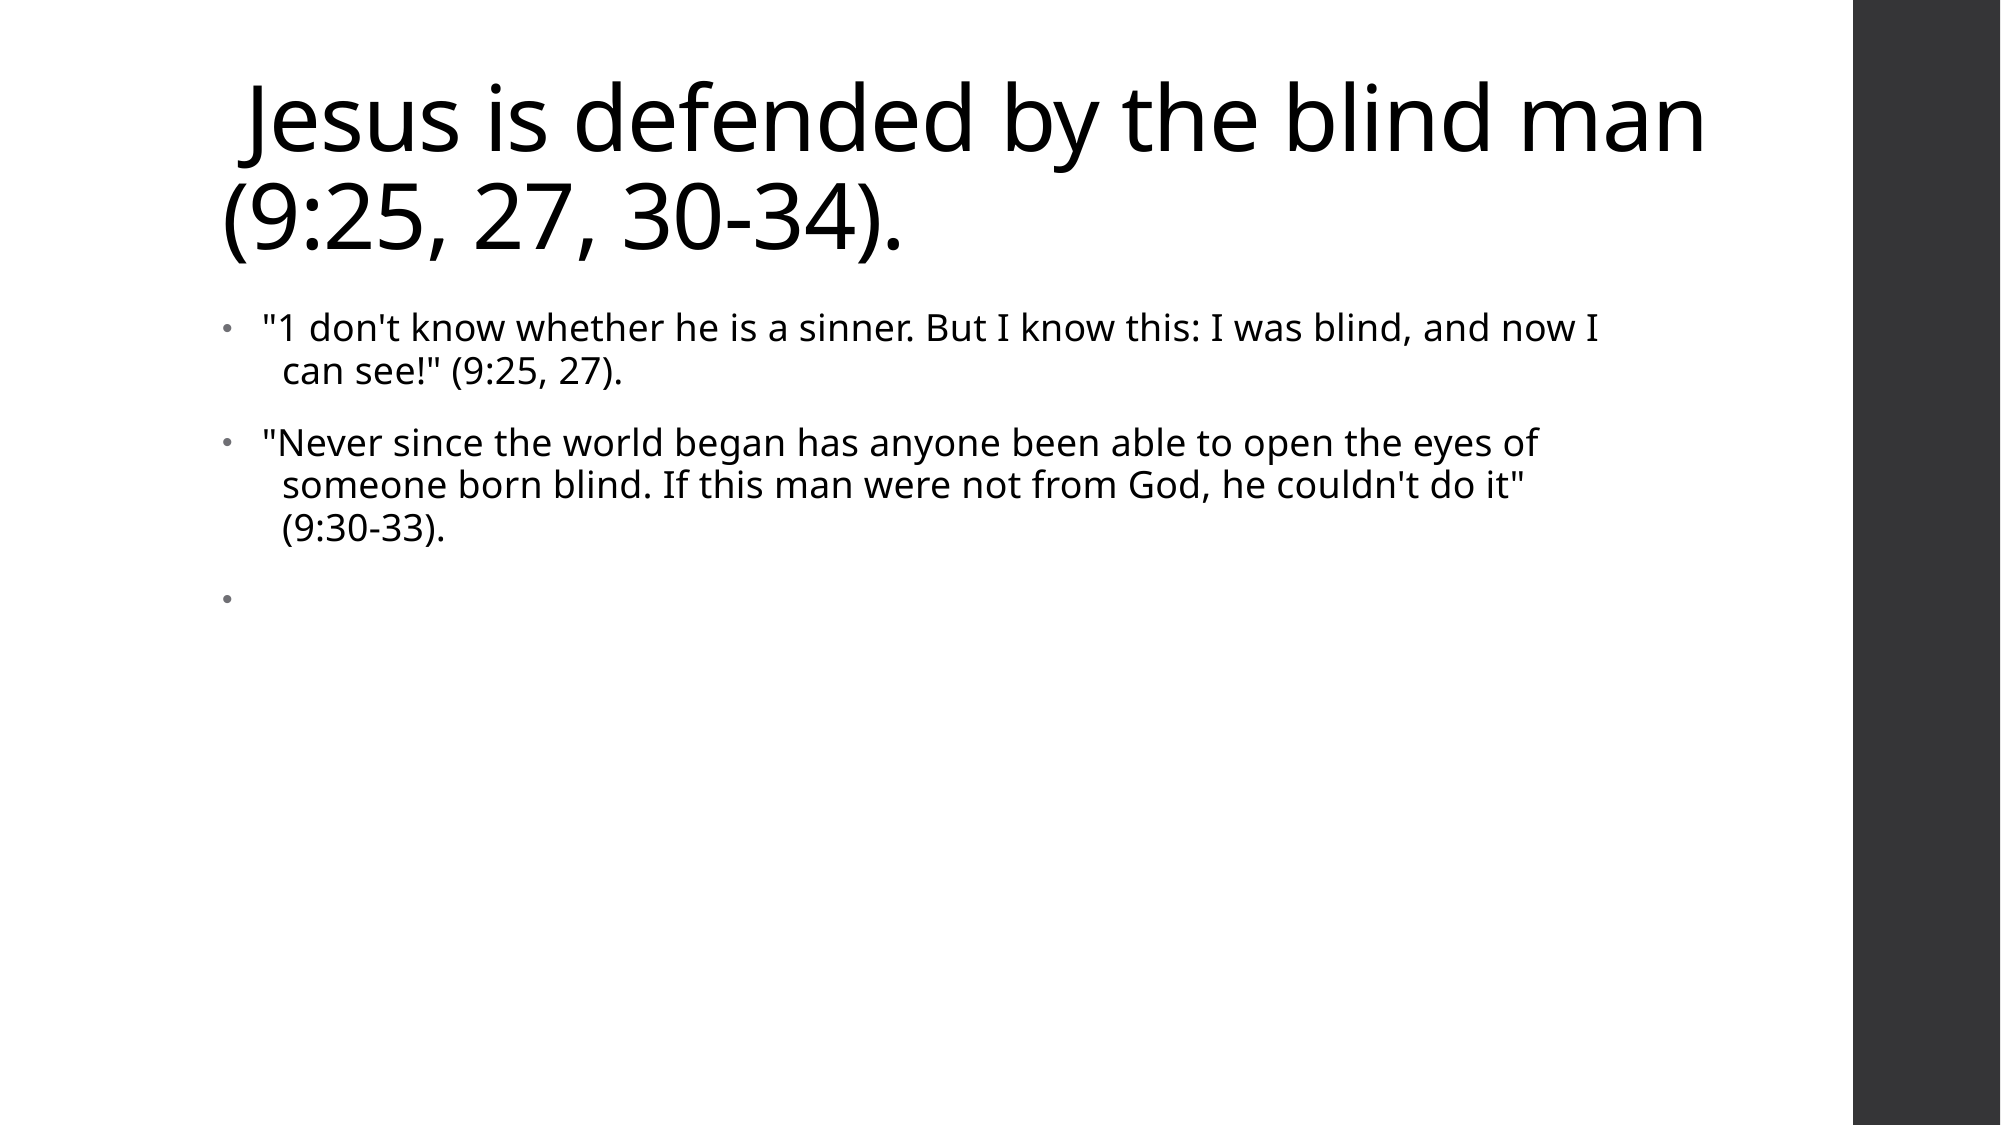

# Jesus is defended by the blind man (9:25, 27, 30-34).
 "1 don't know whether he is a sinner. But I know this: I was blind, and now I can see!" (9:25, 27).
 "Never since the world began has anyone been able to open the eyes of someone born blind. If this man were not from God, he couldn't do it" (9:30-33).